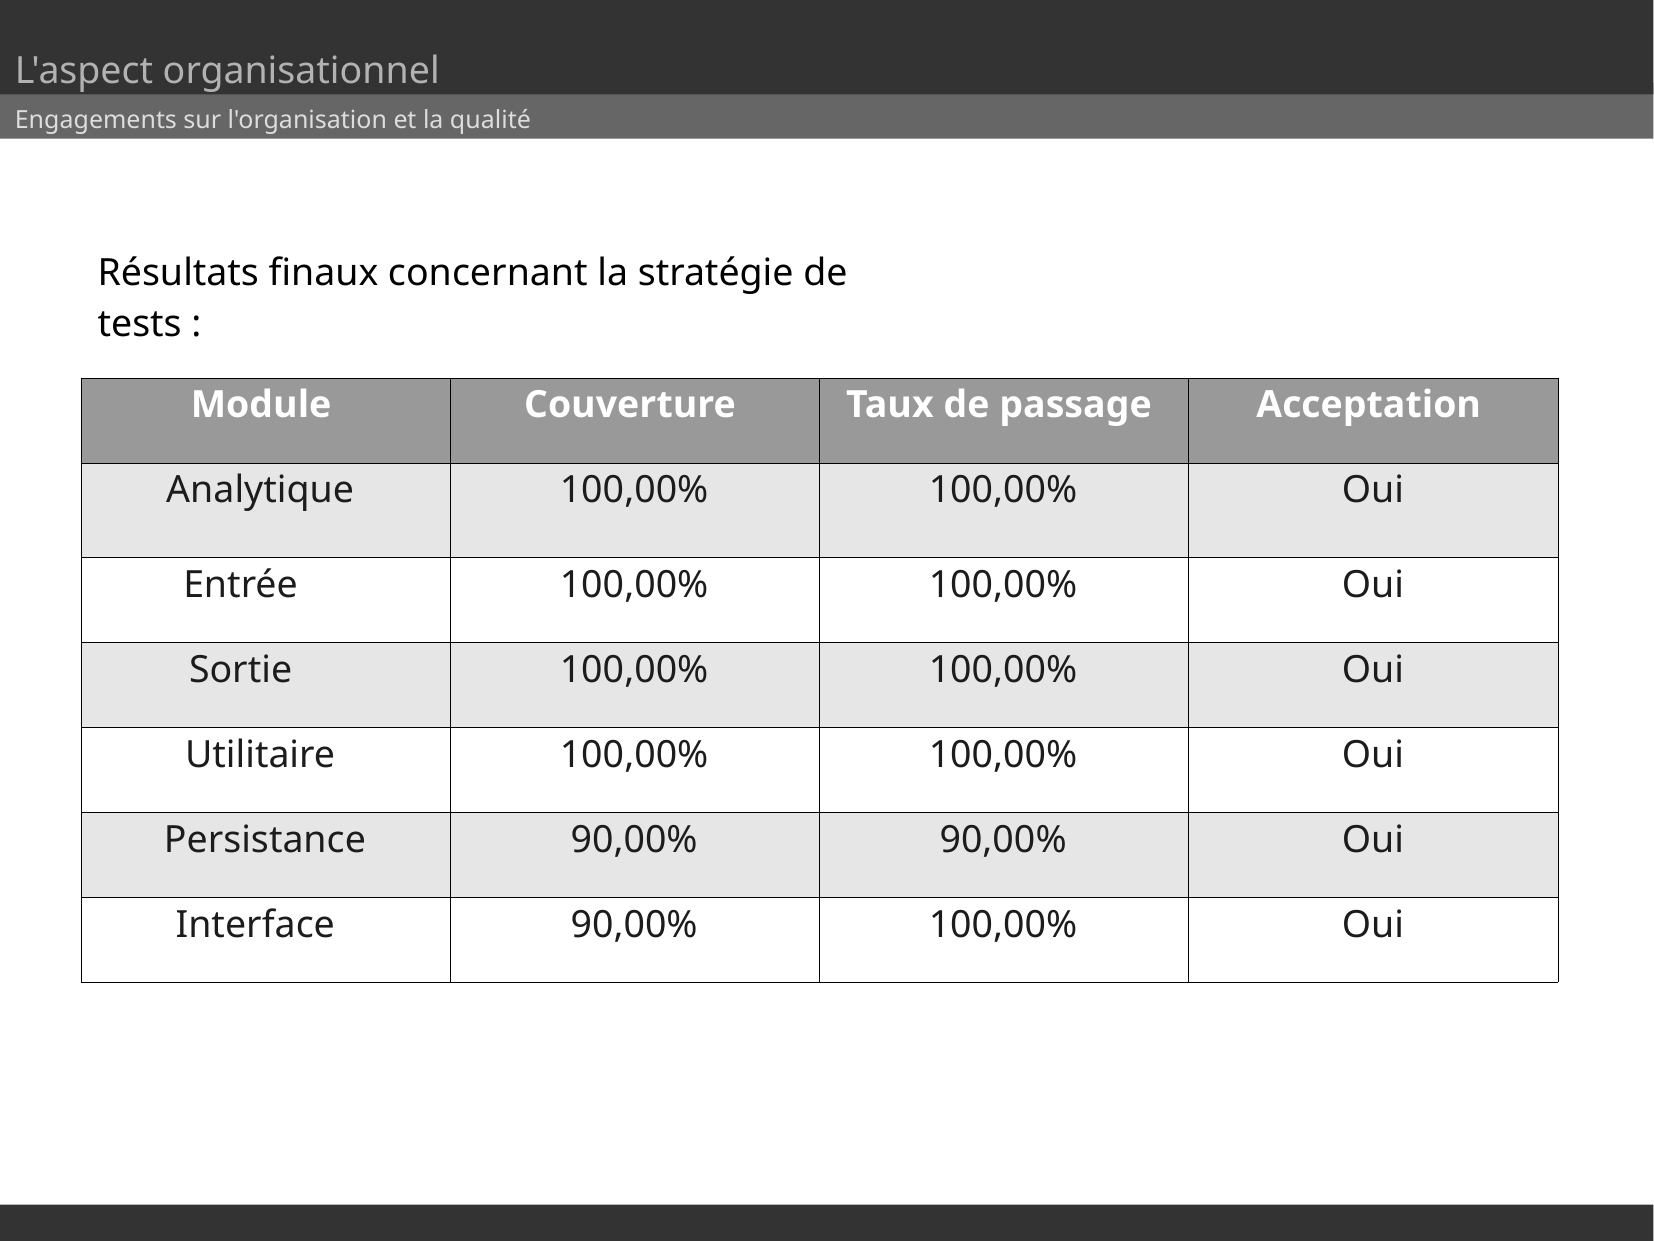

L'aspect organisationnel
Engagements sur l'organisation et la qualité
Résultats finaux concernant la stratégie de tests :
| Module | Couverture | Taux de passage | Acceptation |
| --- | --- | --- | --- |
| Analytique | 100,00% | 100,00% | Oui |
| Entrée | 100,00% | 100,00% | Oui |
| Sortie | 100,00% | 100,00% | Oui |
| Utilitaire | 100,00% | 100,00% | Oui |
| Persistance | 90,00% | 90,00% | Oui |
| Interface | 90,00% | 100,00% | Oui |